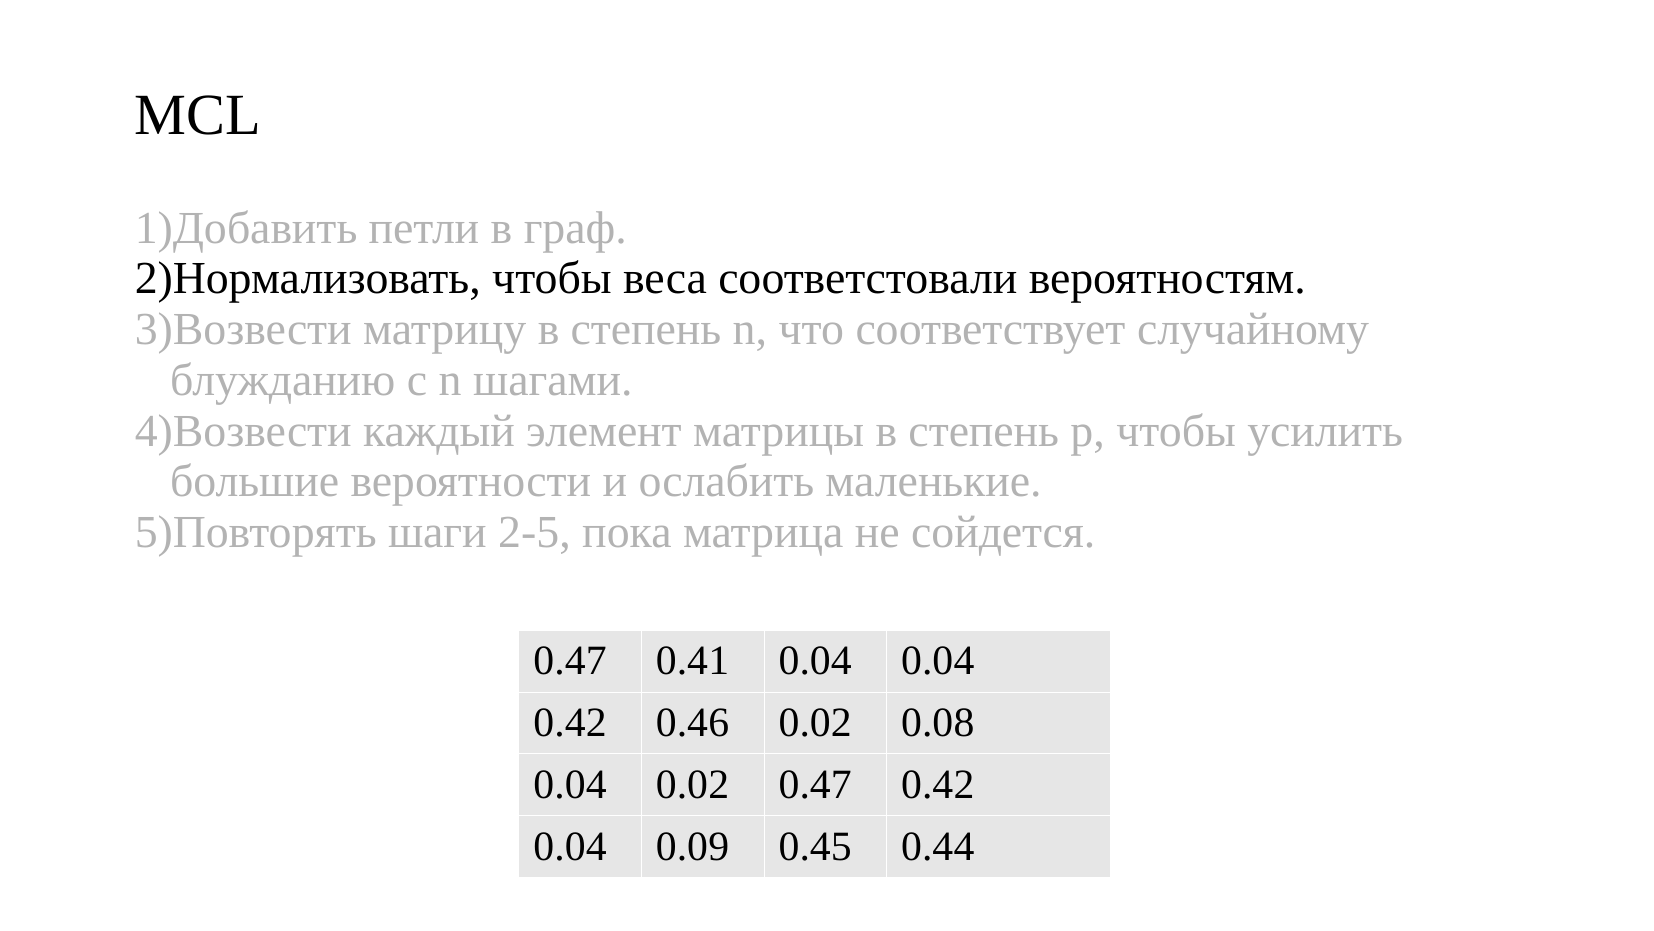

MCL
Добавить петли в граф.
Нормализовать, чтобы веса соответстовали вероятностям.
Возвести матрицу в степень n, что соответствует случайному блужданию с n шагами.
Возвести каждый элемент матрицы в степень p, чтобы усилить большие вероятности и ослабить маленькие.
Повторять шаги 2-5, пока матрица не сойдется.
| 0.47 | 0.41 | 0.04 | 0.04 |
| --- | --- | --- | --- |
| 0.42 | 0.46 | 0.02 | 0.08 |
| 0.04 | 0.02 | 0.47 | 0.42 |
| 0.04 | 0.09 | 0.45 | 0.44 |